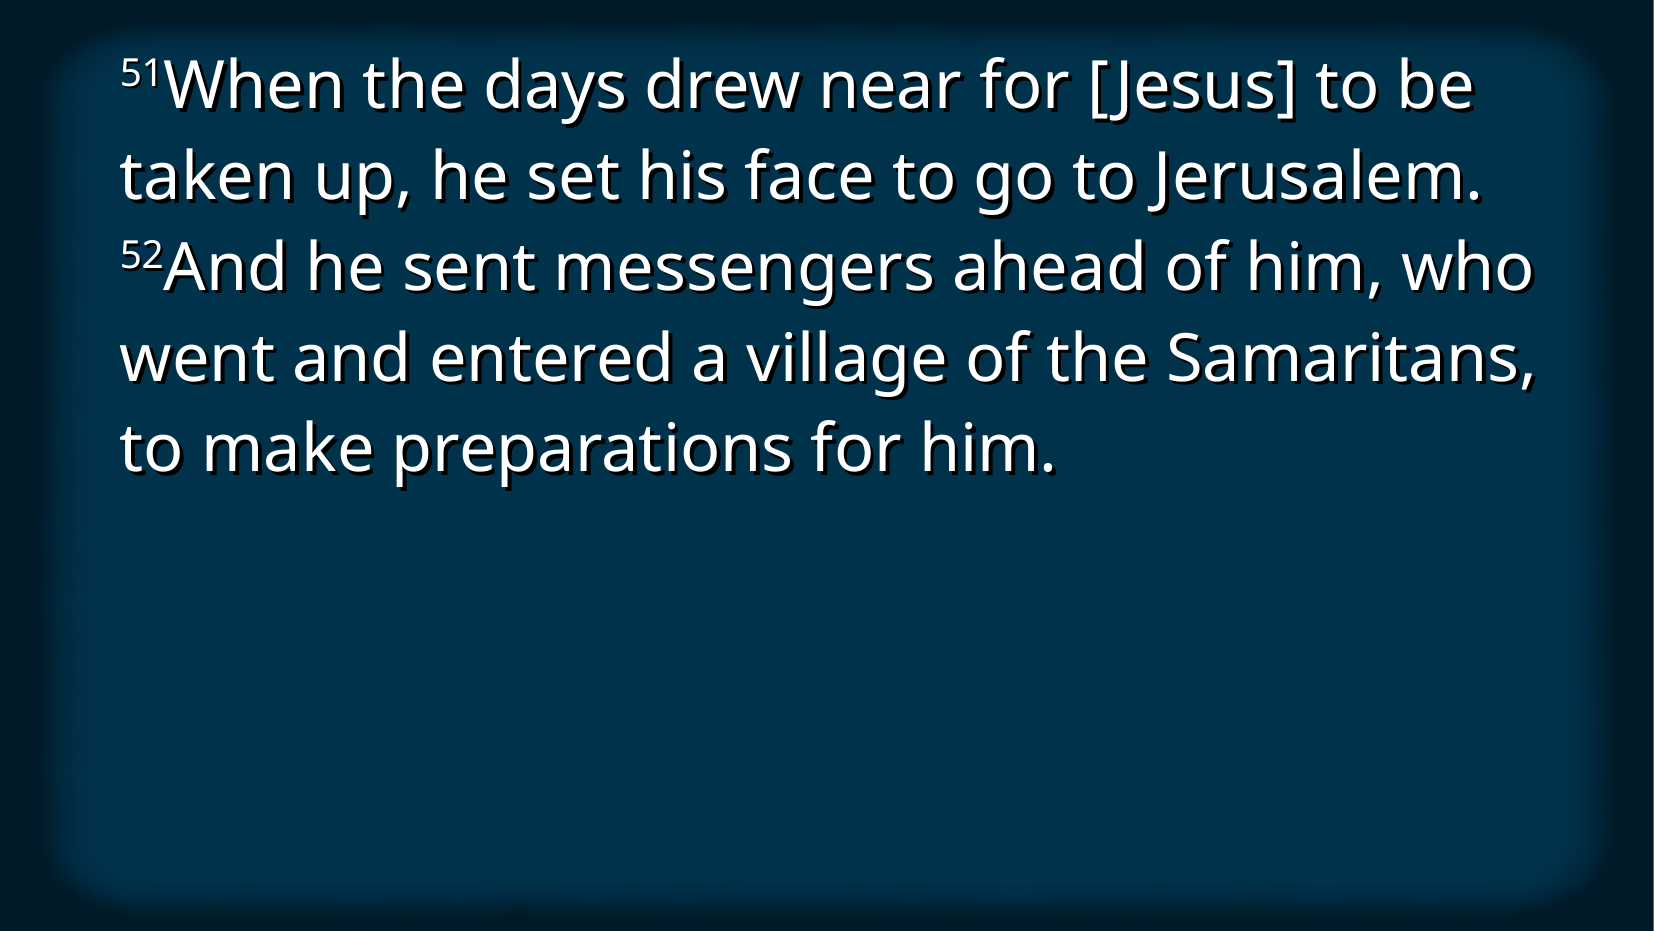

51When the days drew near for [Jesus] to be taken up, he set his face to go to Jerusalem.
52And he sent messengers ahead of him, who went and entered a village of the Samaritans, to make preparations for him.